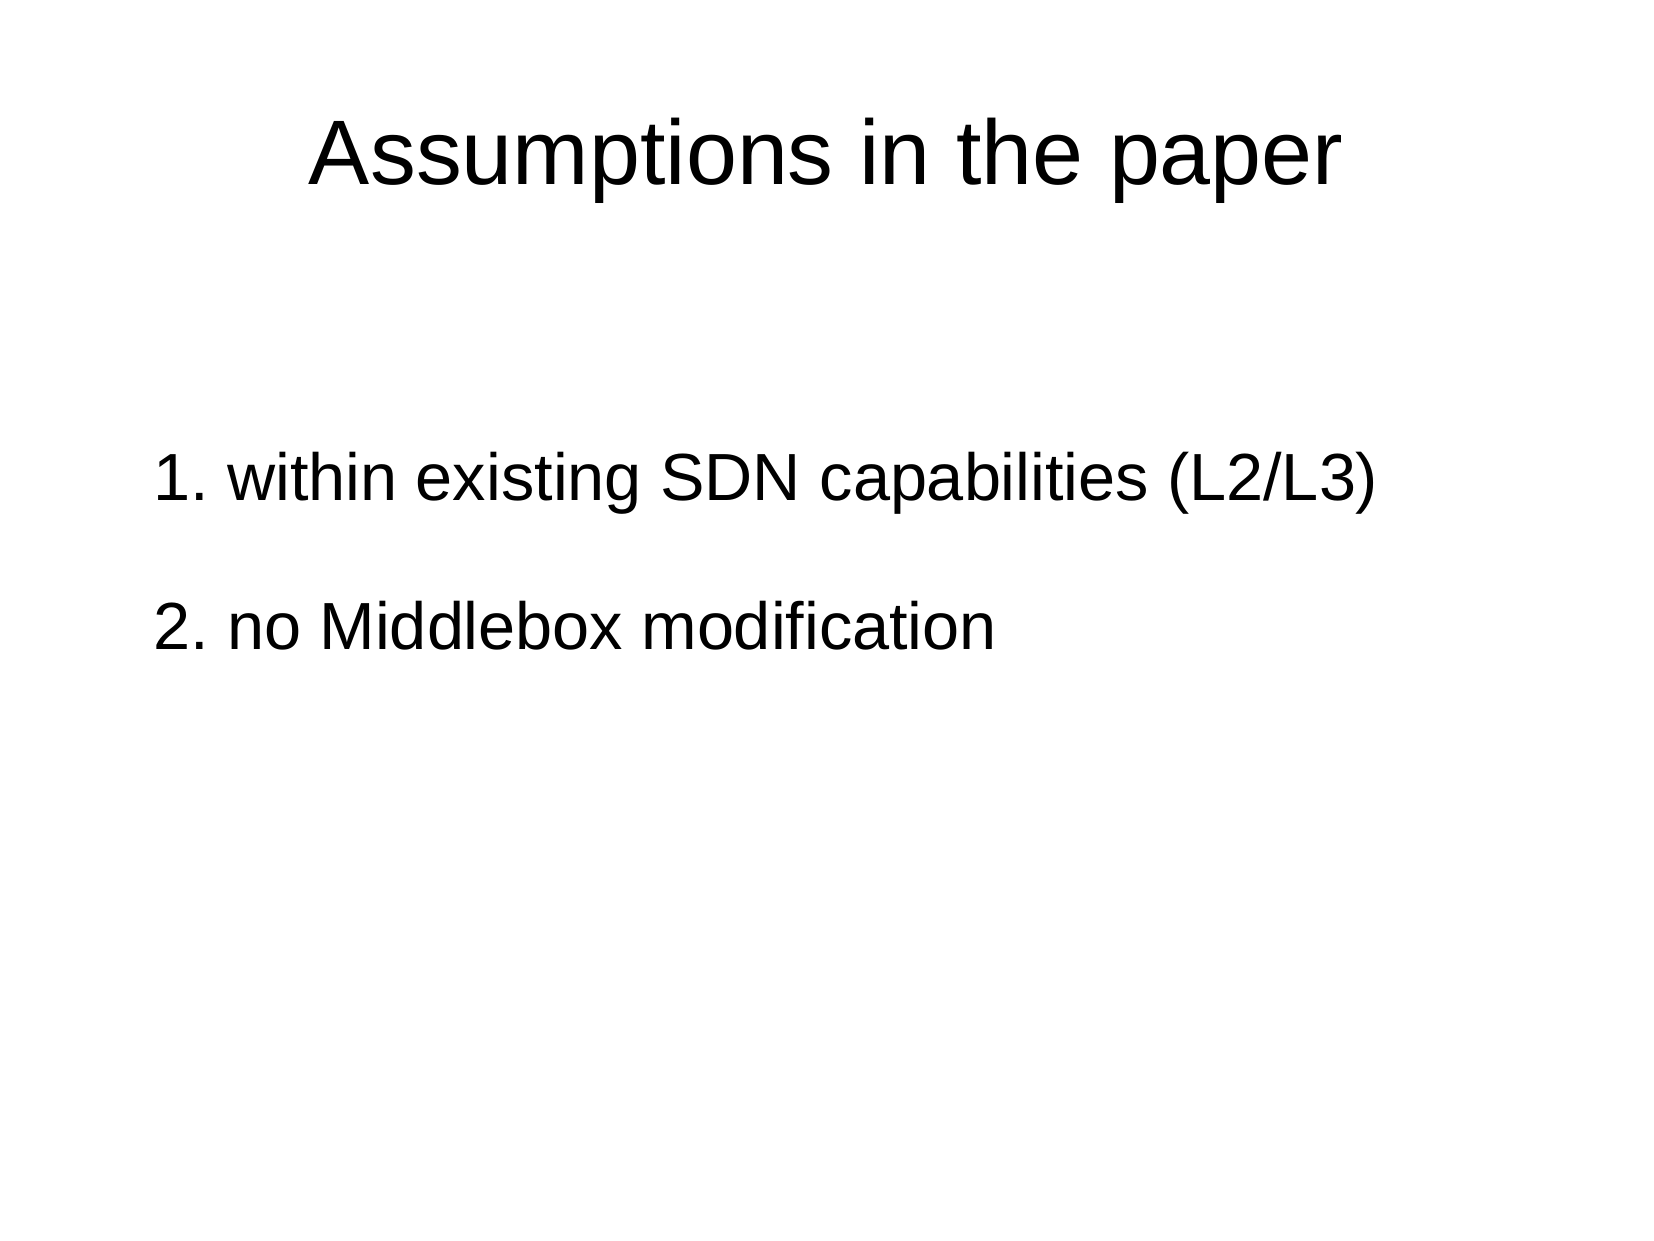

# Assumptions in the paper
1. within existing SDN capabilities (L2/L3)
2. no Middlebox modification